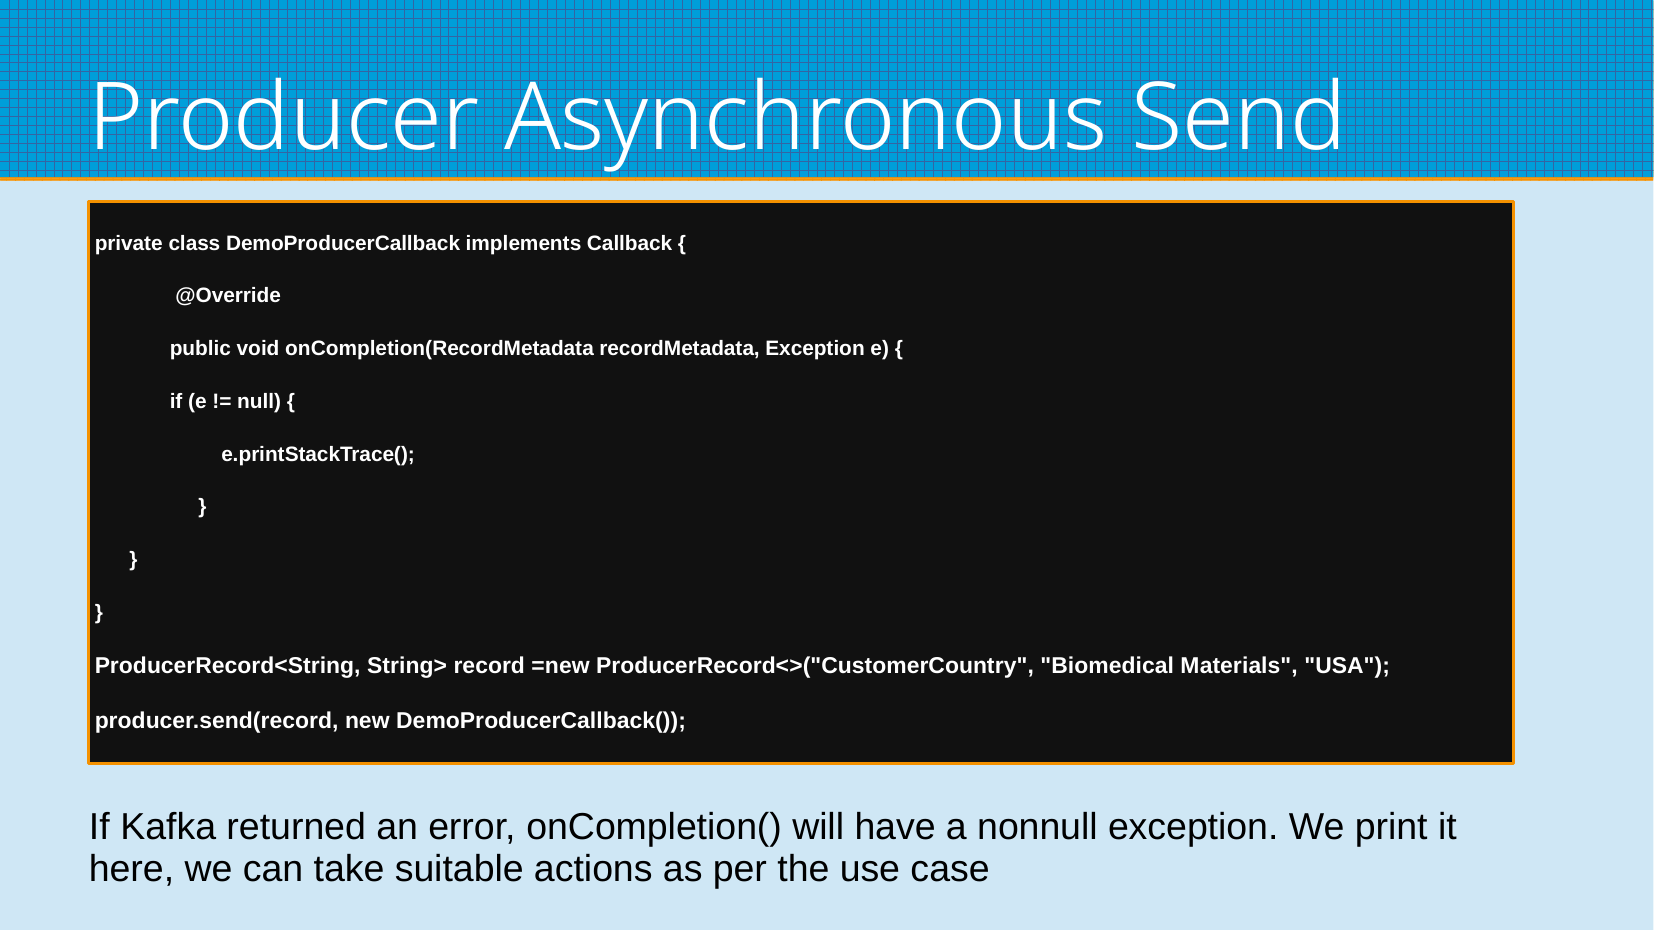

# Producer Asynchronous Send
private class DemoProducerCallback implements Callback {
	 @Override
 	public void onCompletion(RecordMetadata recordMetadata, Exception e) {
	if (e != null) {
 e.printStackTrace();
 }
 }
}
ProducerRecord<String, String> record =new ProducerRecord<>("CustomerCountry", "Biomedical Materials", "USA");
producer.send(record, new DemoProducerCallback());
If Kafka returned an error, onCompletion() will have a nonnull exception. We print it here, we can take suitable actions as per the use case